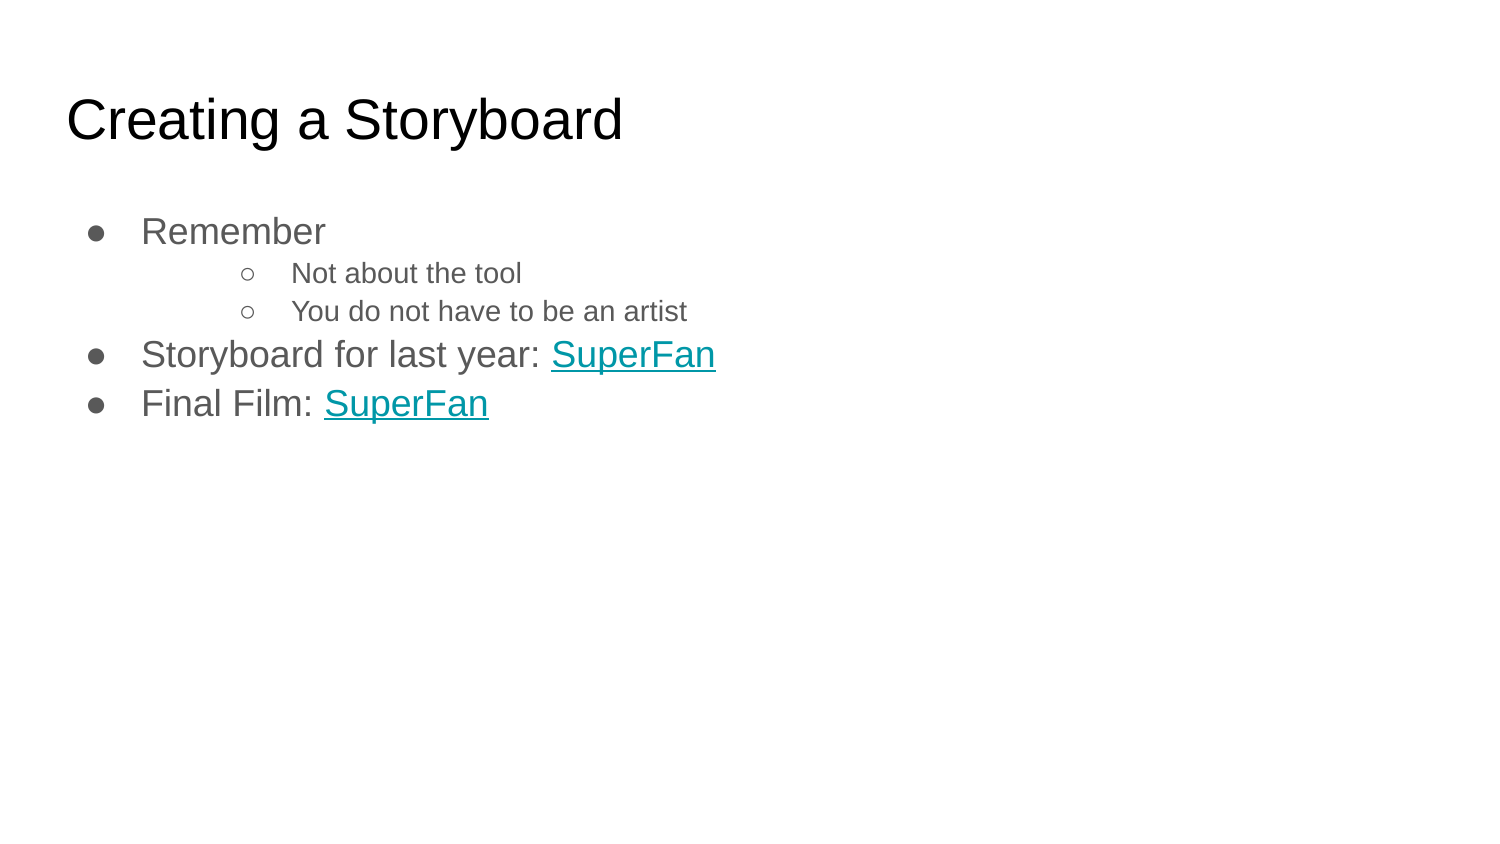

# Creating a Storyboard
Remember
Not about the tool
You do not have to be an artist
Storyboard for last year: SuperFan
Final Film: SuperFan